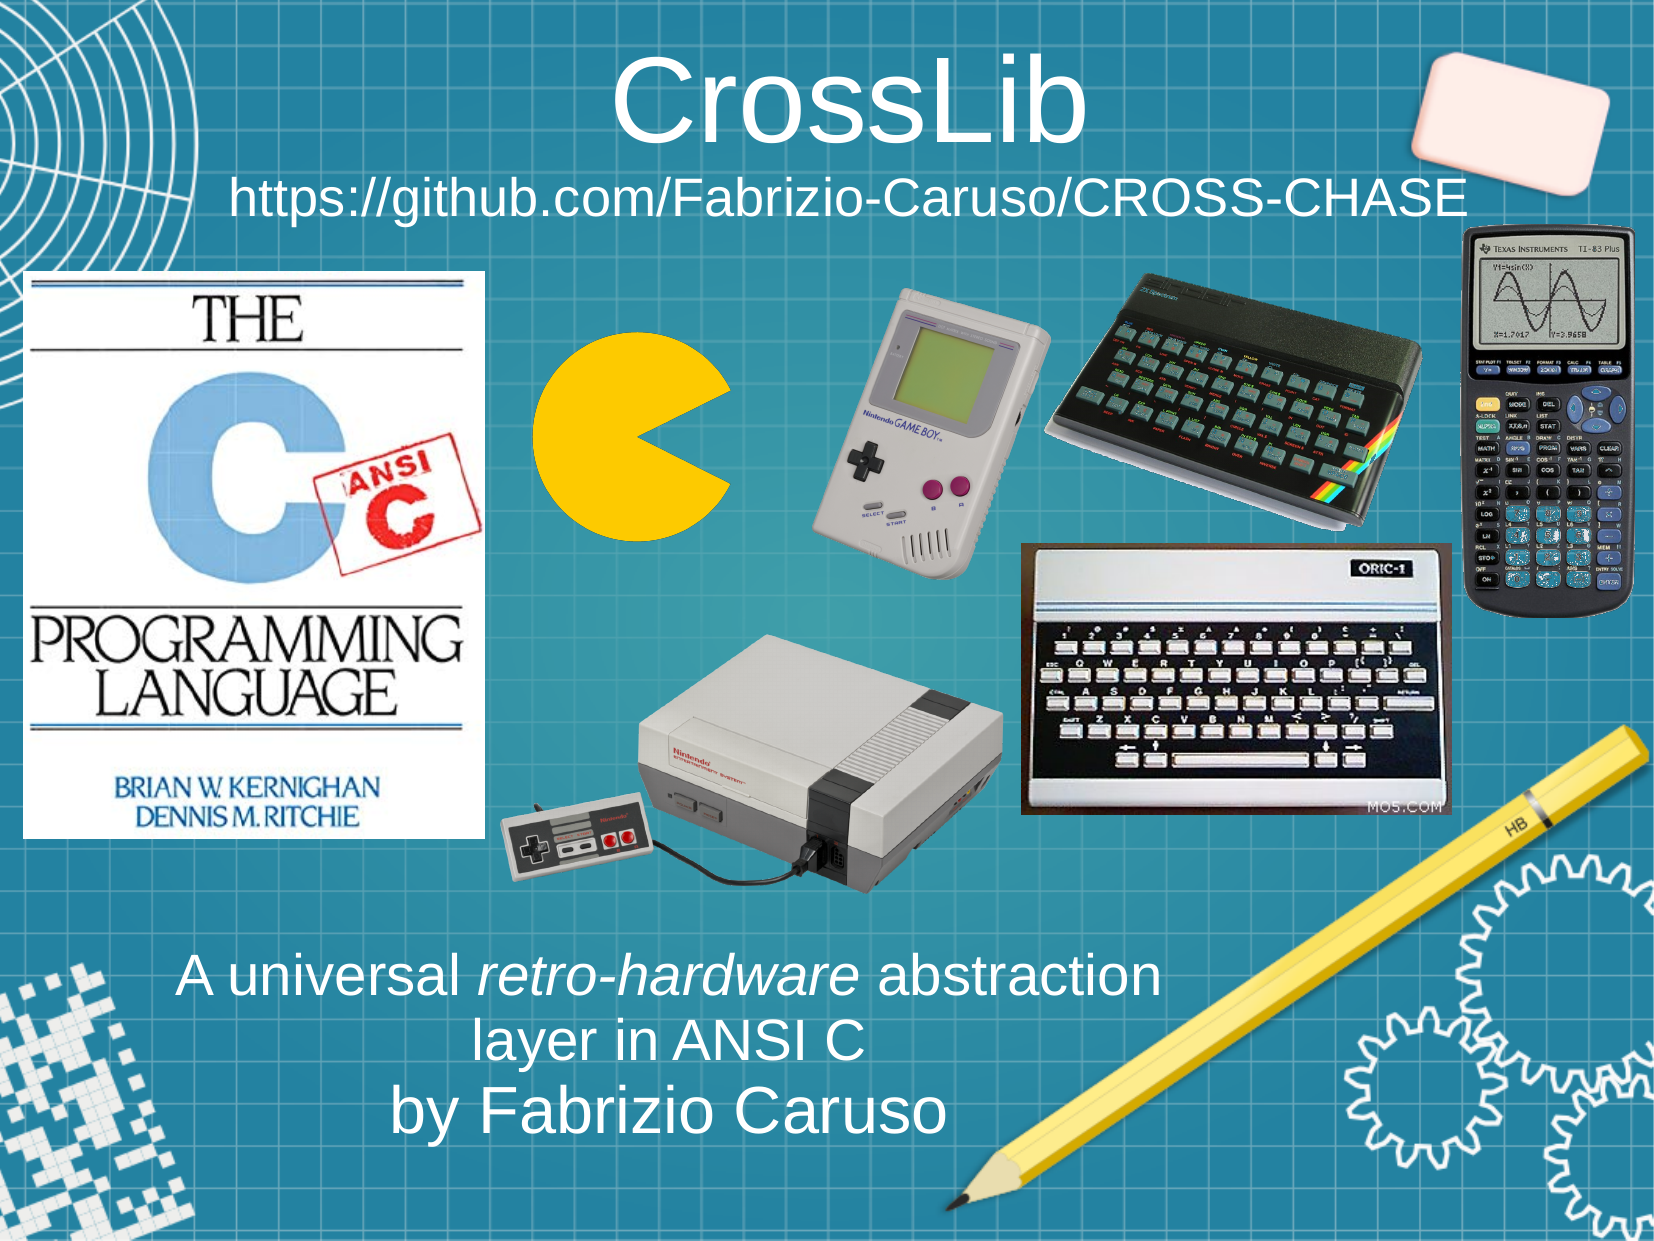

# CrossLib https://github.com/Fabrizio-Caruso/CROSS-CHASE
A universal retro-hardware abstraction layer in ANSI C
by Fabrizio Caruso